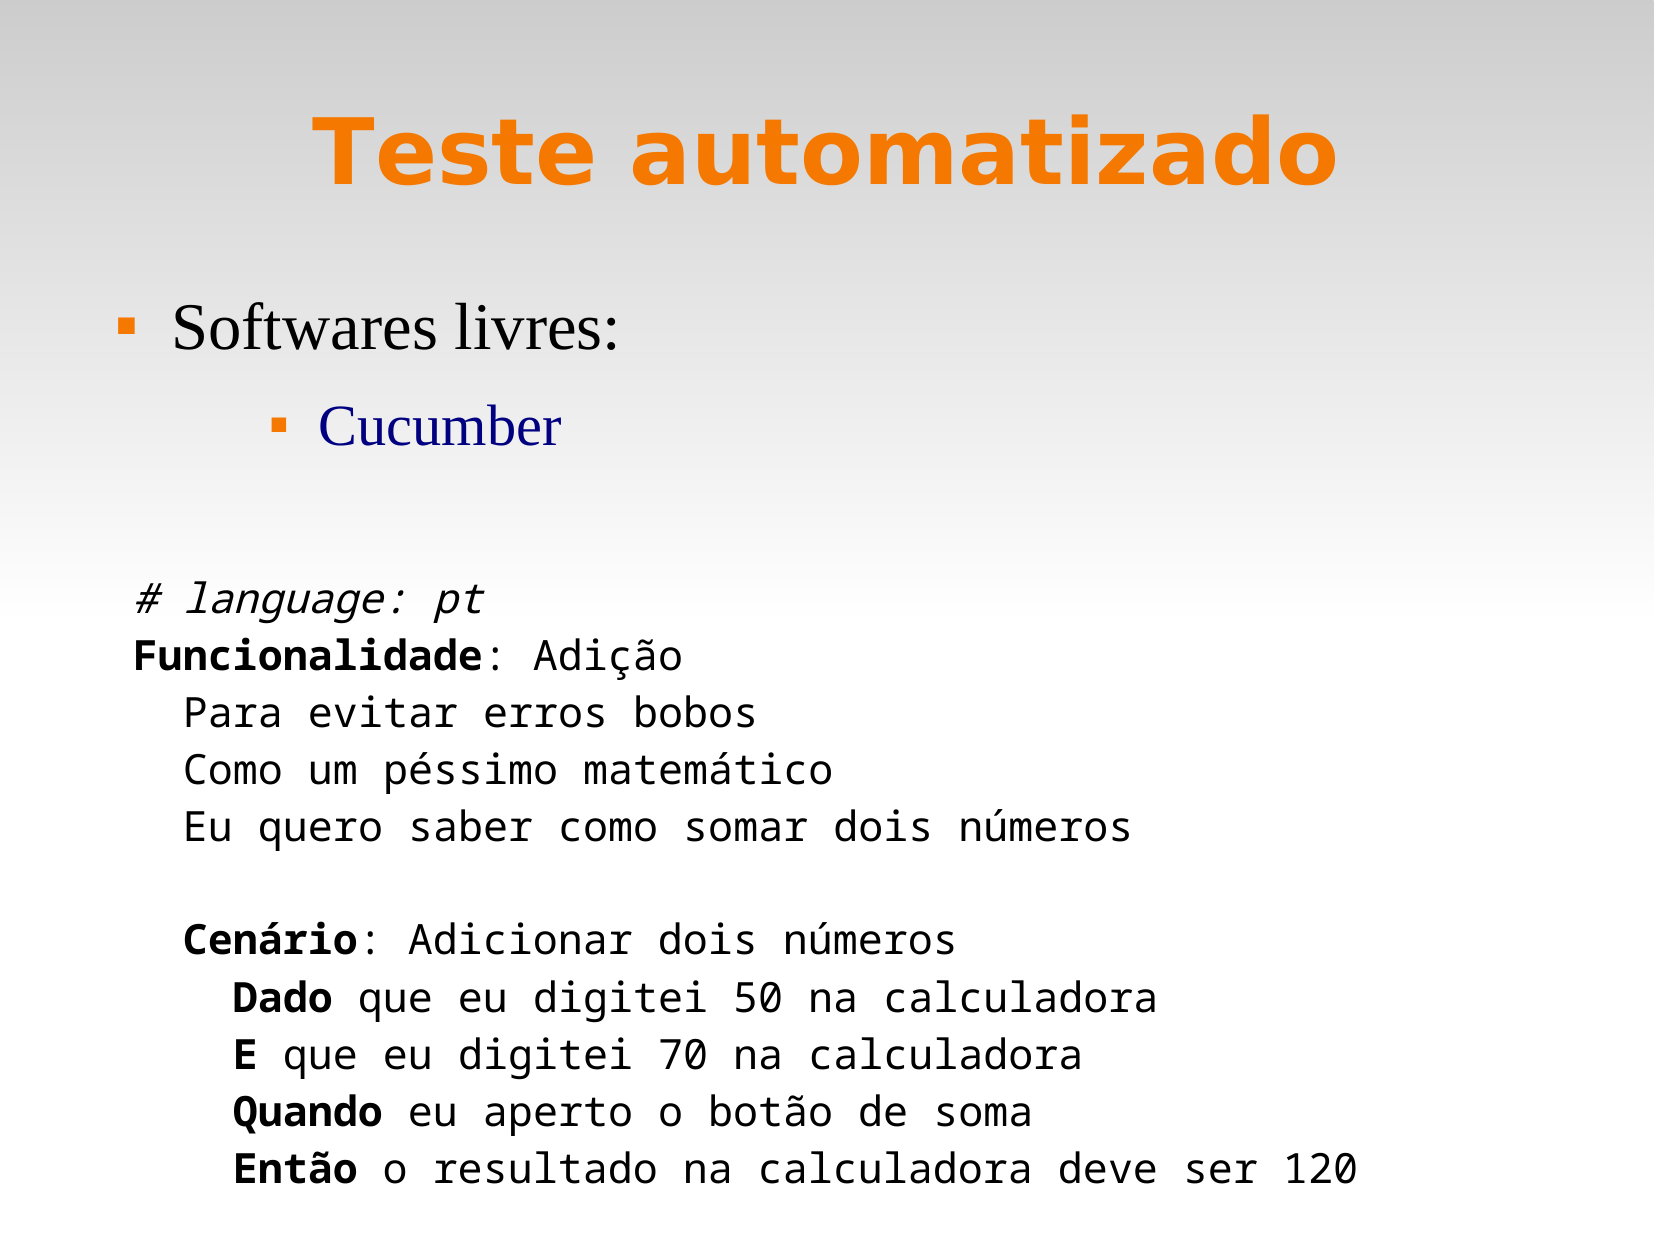

# Teste automatizado
Softwares livres:
Cucumber
# language: pt
Funcionalidade: Adição
 Para evitar erros bobos
 Como um péssimo matemático
 Eu quero saber como somar dois números
 Cenário: Adicionar dois números
 Dado que eu digitei 50 na calculadora
 E que eu digitei 70 na calculadora
 Quando eu aperto o botão de soma
 Então o resultado na calculadora deve ser 120